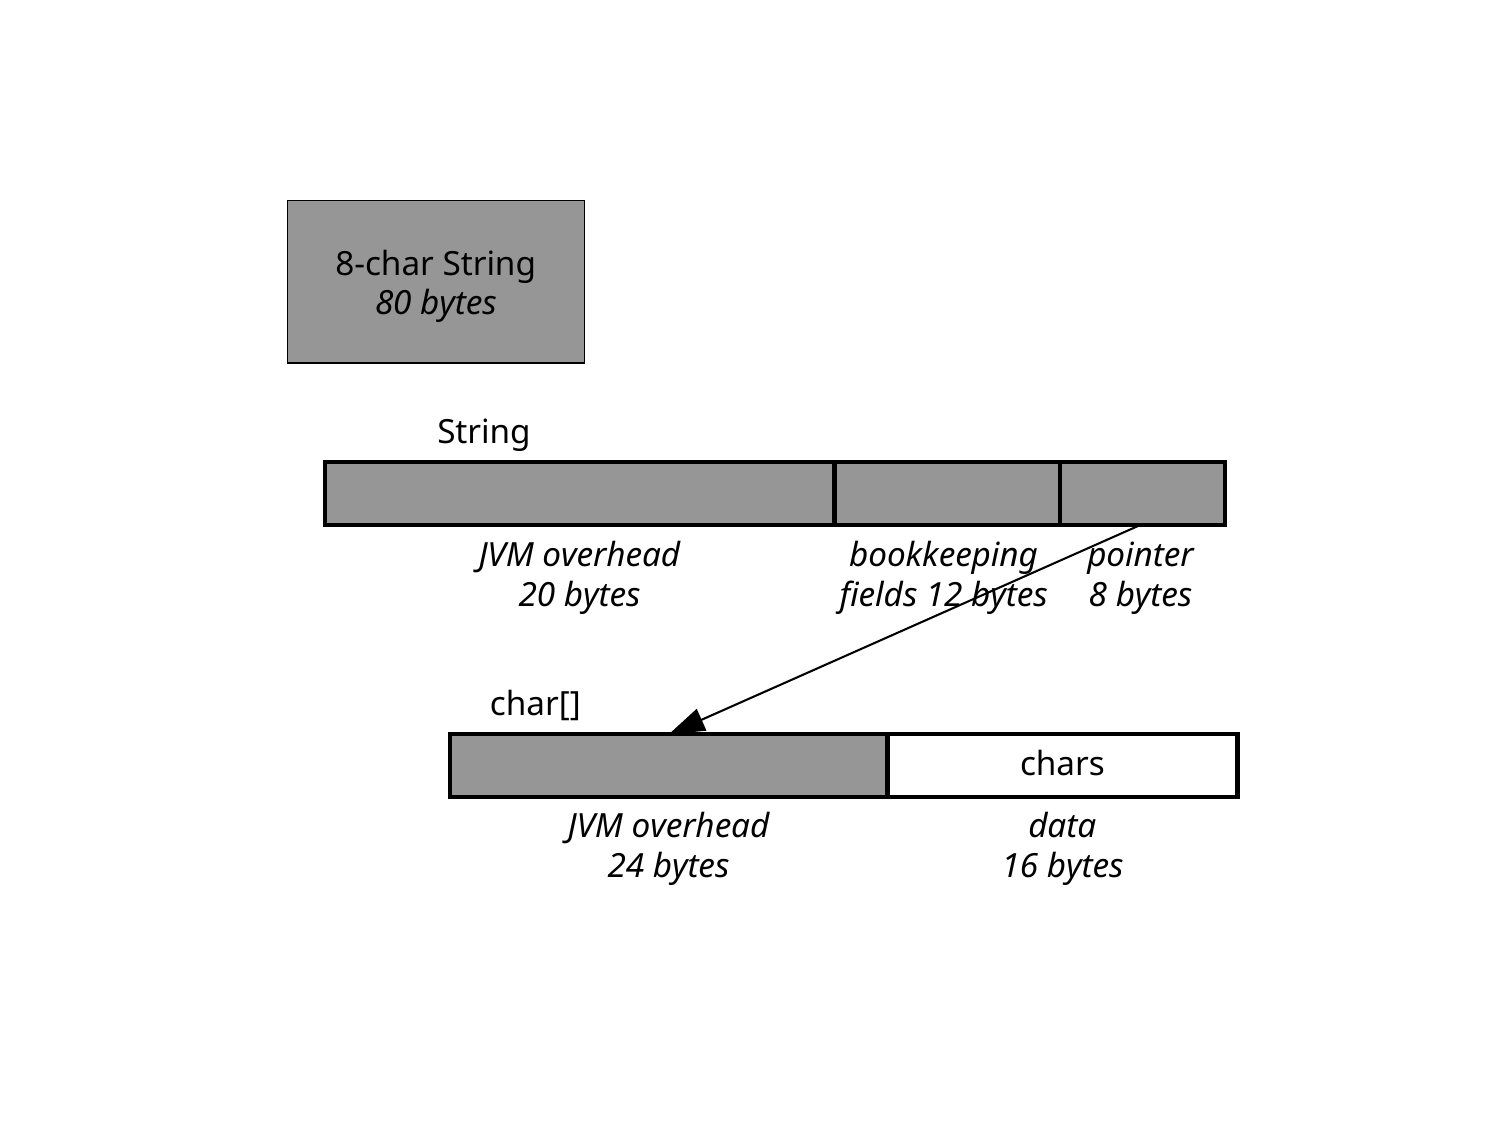

8-char String
80 bytes
String
JVM overhead
20 bytes
bookkeeping
fields 12 bytes
pointer
8 bytes
char[]
chars
JVM overhead
24 bytes
data
16 bytes